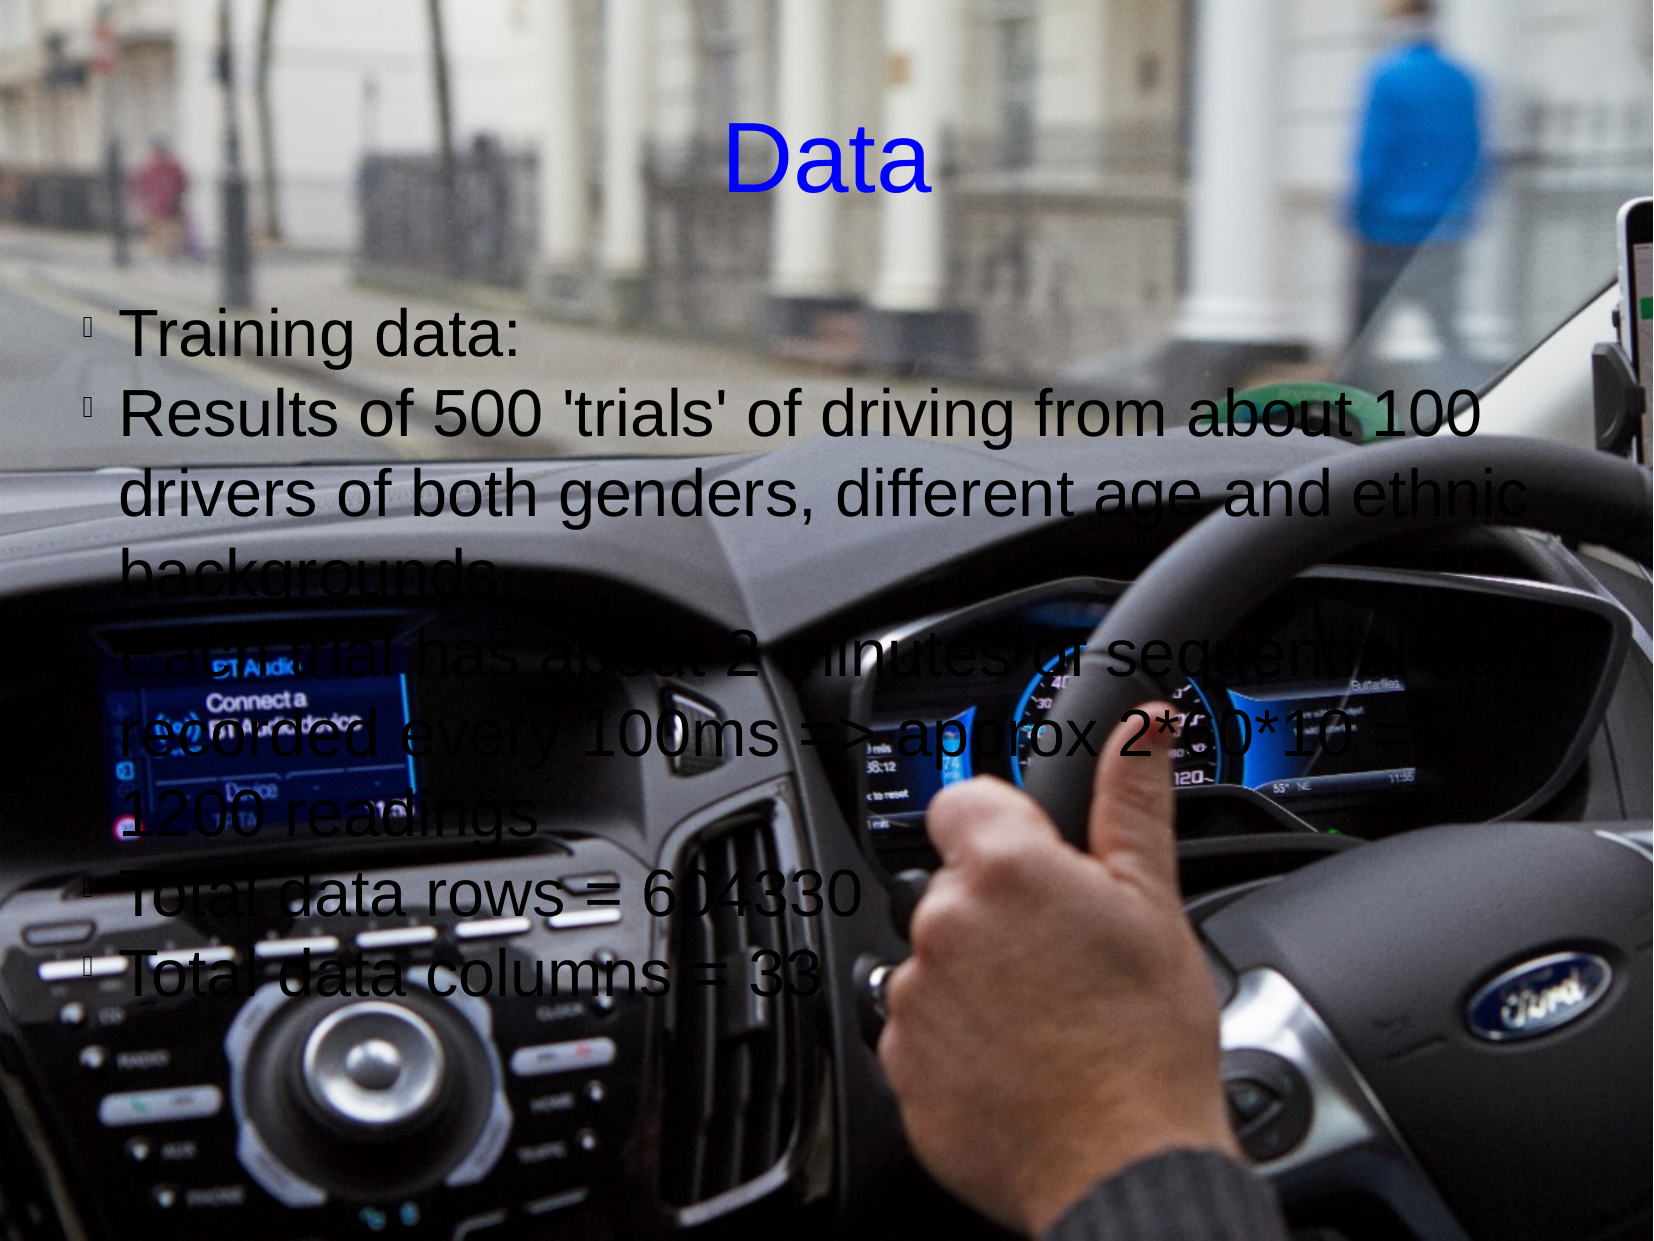

Data
Training data:
Results of 500 'trials' of driving from about 100 drivers of both genders, different age and ethnic backgrounds
Each trial has about 2 minutes of sequential data recorded every 100ms => approx 2*60*10 = 1200 readings
Total data rows = 604330
Total data columns = 33